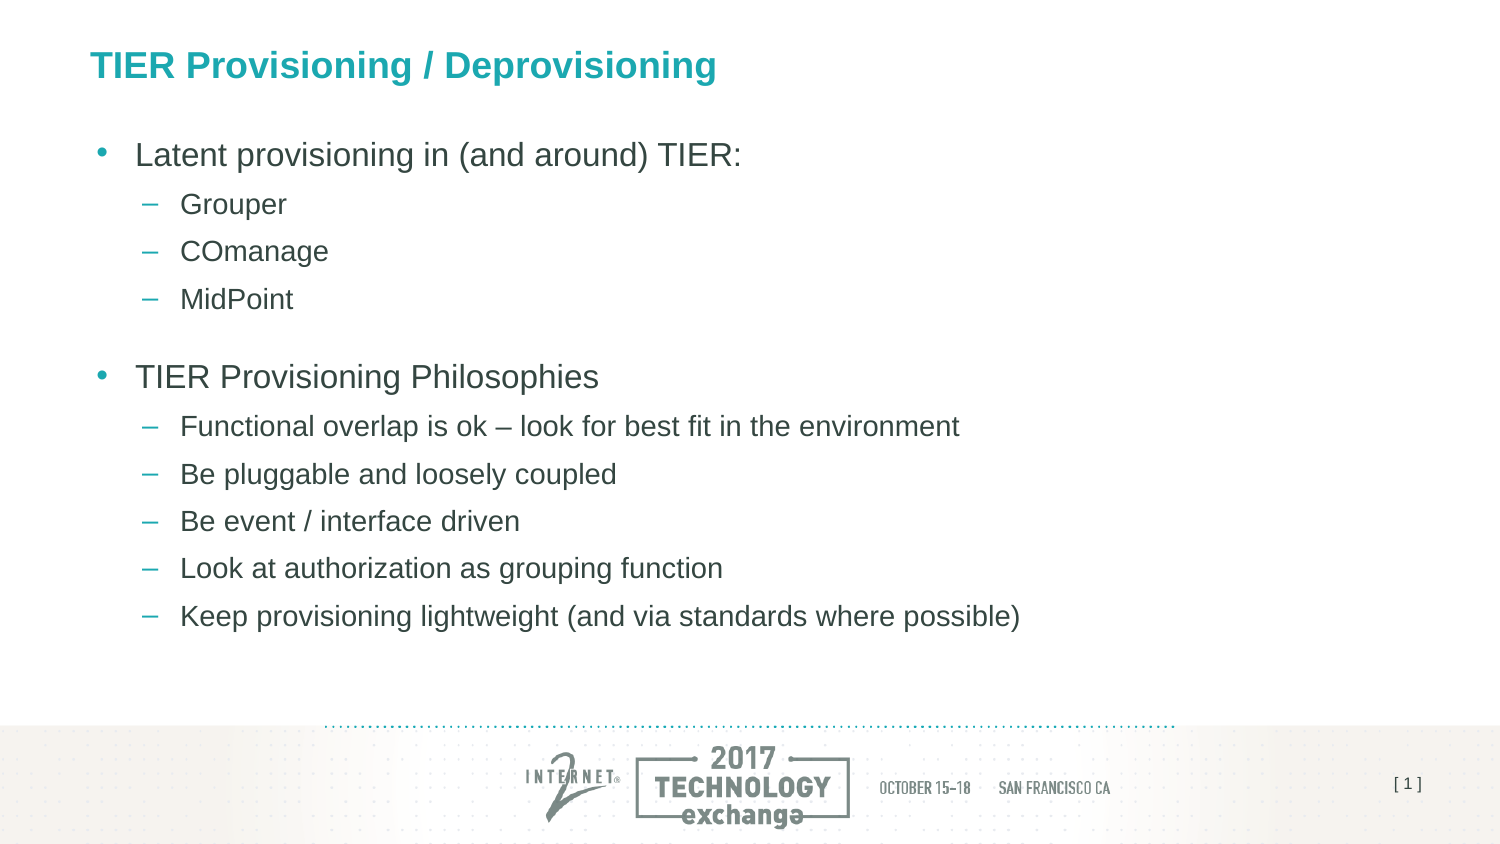

# TIER Provisioning / Deprovisioning
Latent provisioning in (and around) TIER:
Grouper
COmanage
MidPoint
TIER Provisioning Philosophies
Functional overlap is ok – look for best fit in the environment
Be pluggable and loosely coupled
Be event / interface driven
Look at authorization as grouping function
Keep provisioning lightweight (and via standards where possible)